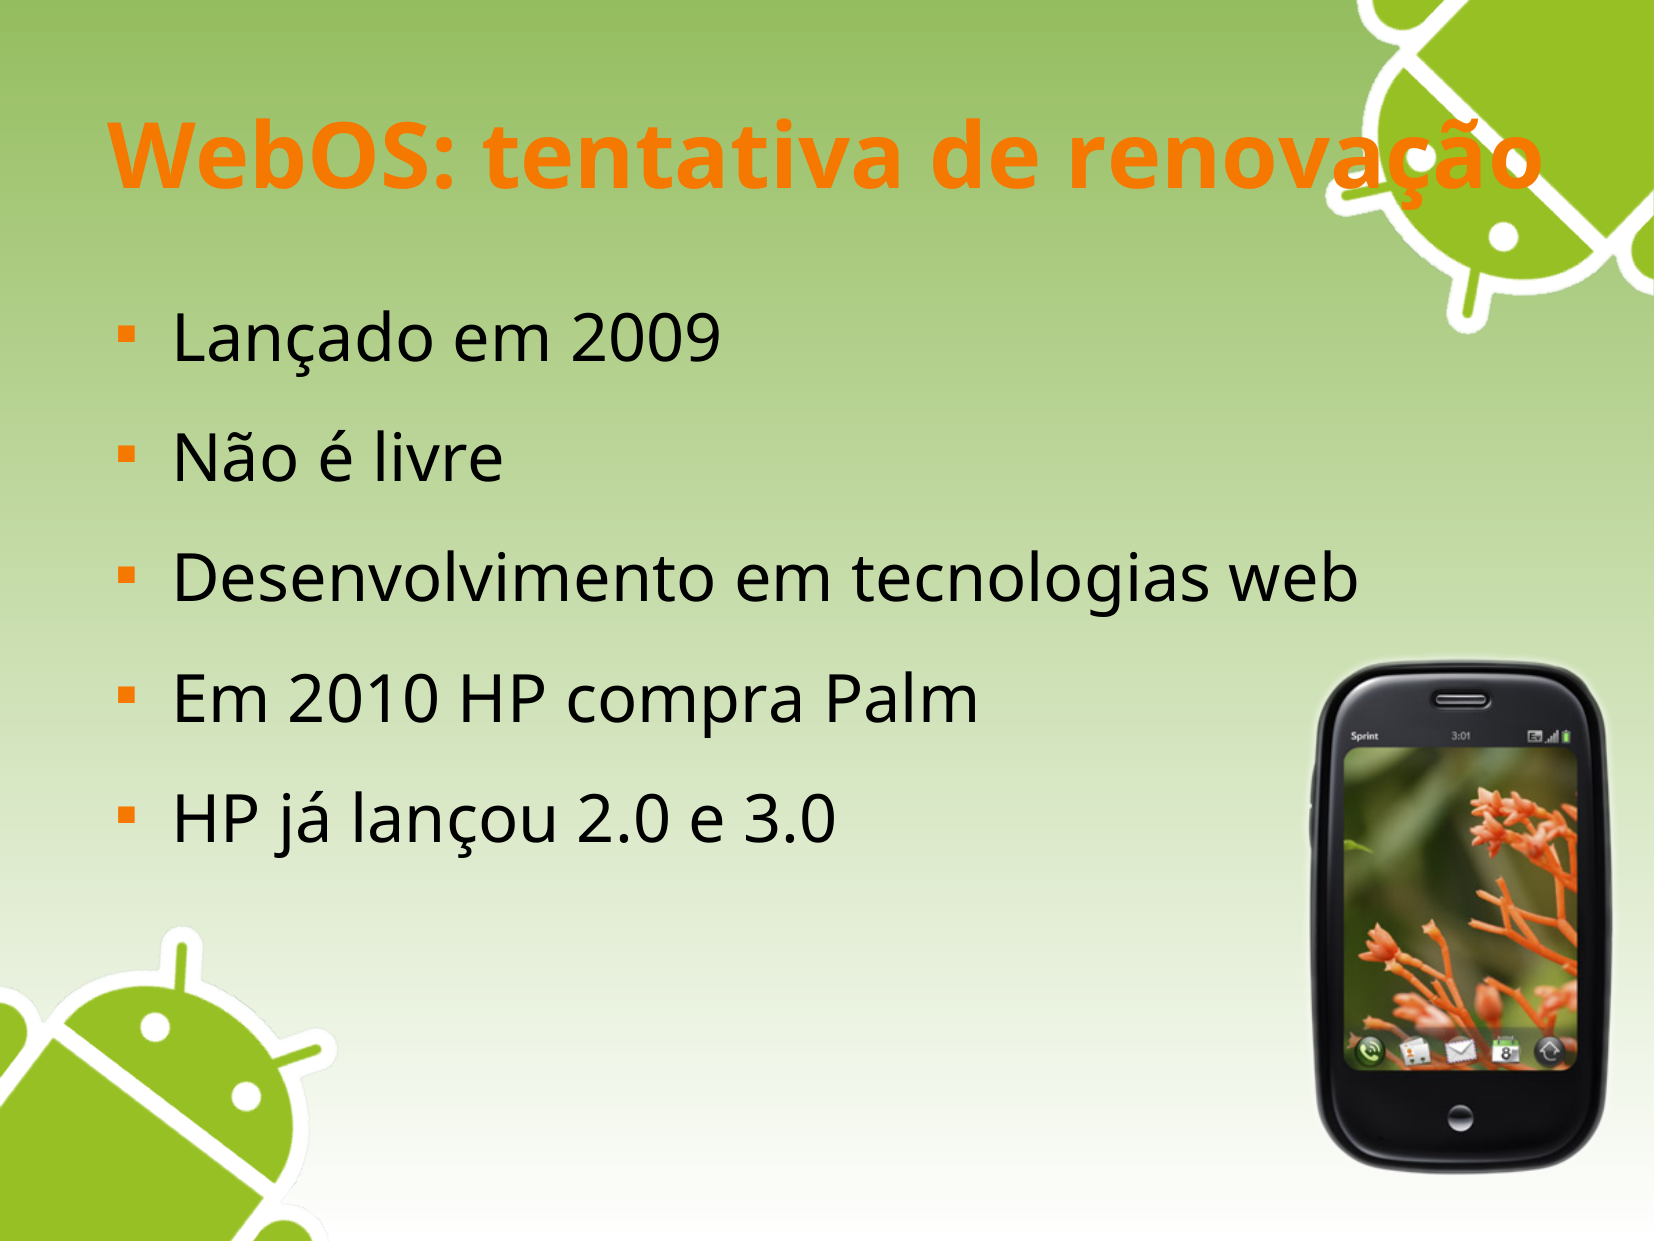

# WebOS: tentativa de renovação
Lançado em 2009
Não é livre
Desenvolvimento em tecnologias web
Em 2010 HP compra Palm
HP já lançou 2.0 e 3.0